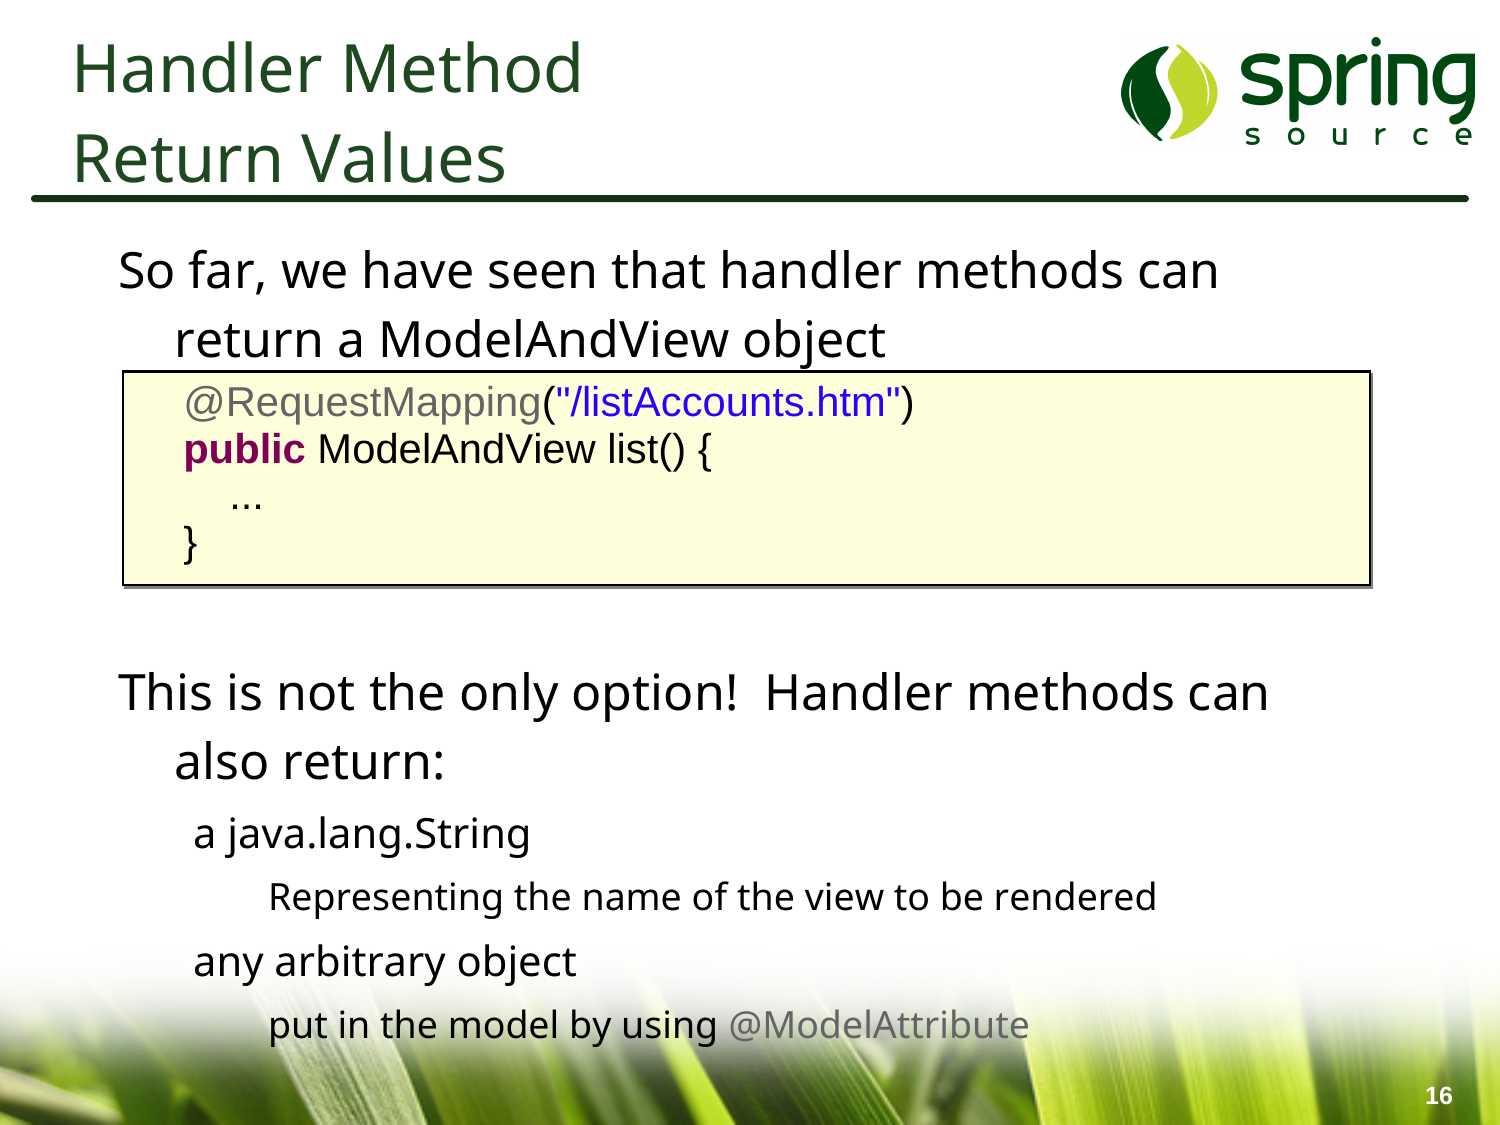

# Handler Method Return Values
So far, we have seen that handler methods can return a ModelAndView object
This is not the only option! Handler methods can also return:
a java.lang.String
Representing the name of the view to be rendered
any arbitrary object
put in the model by using @ModelAttribute
 @RequestMapping("/listAccounts.htm")
 public ModelAndView list() {
 ...
 }